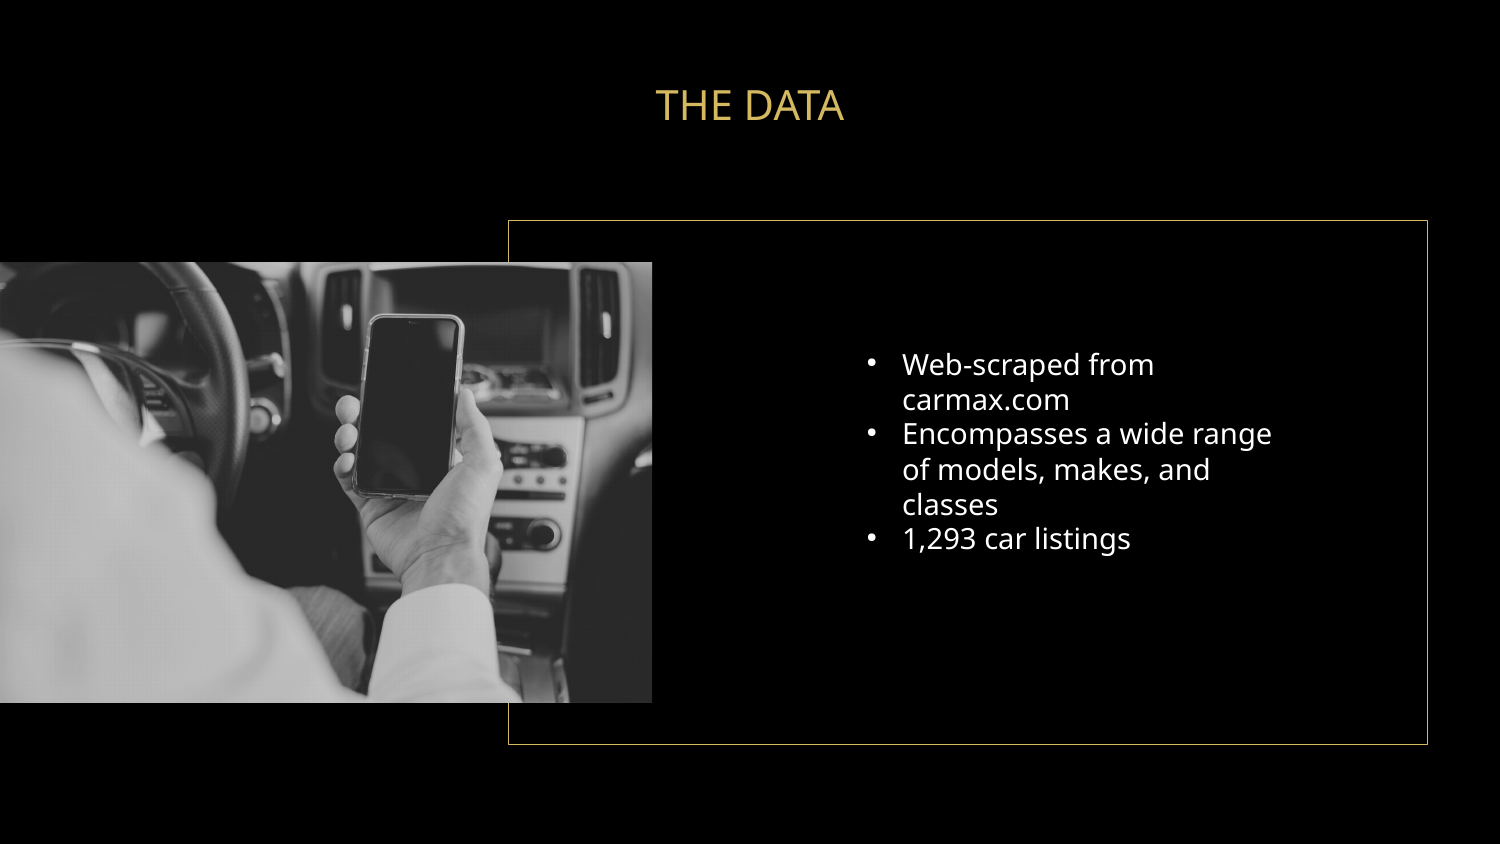

# THE DATA
Web-scraped from carmax.com
Encompasses a wide range of models, makes, and classes
1,293 car listings